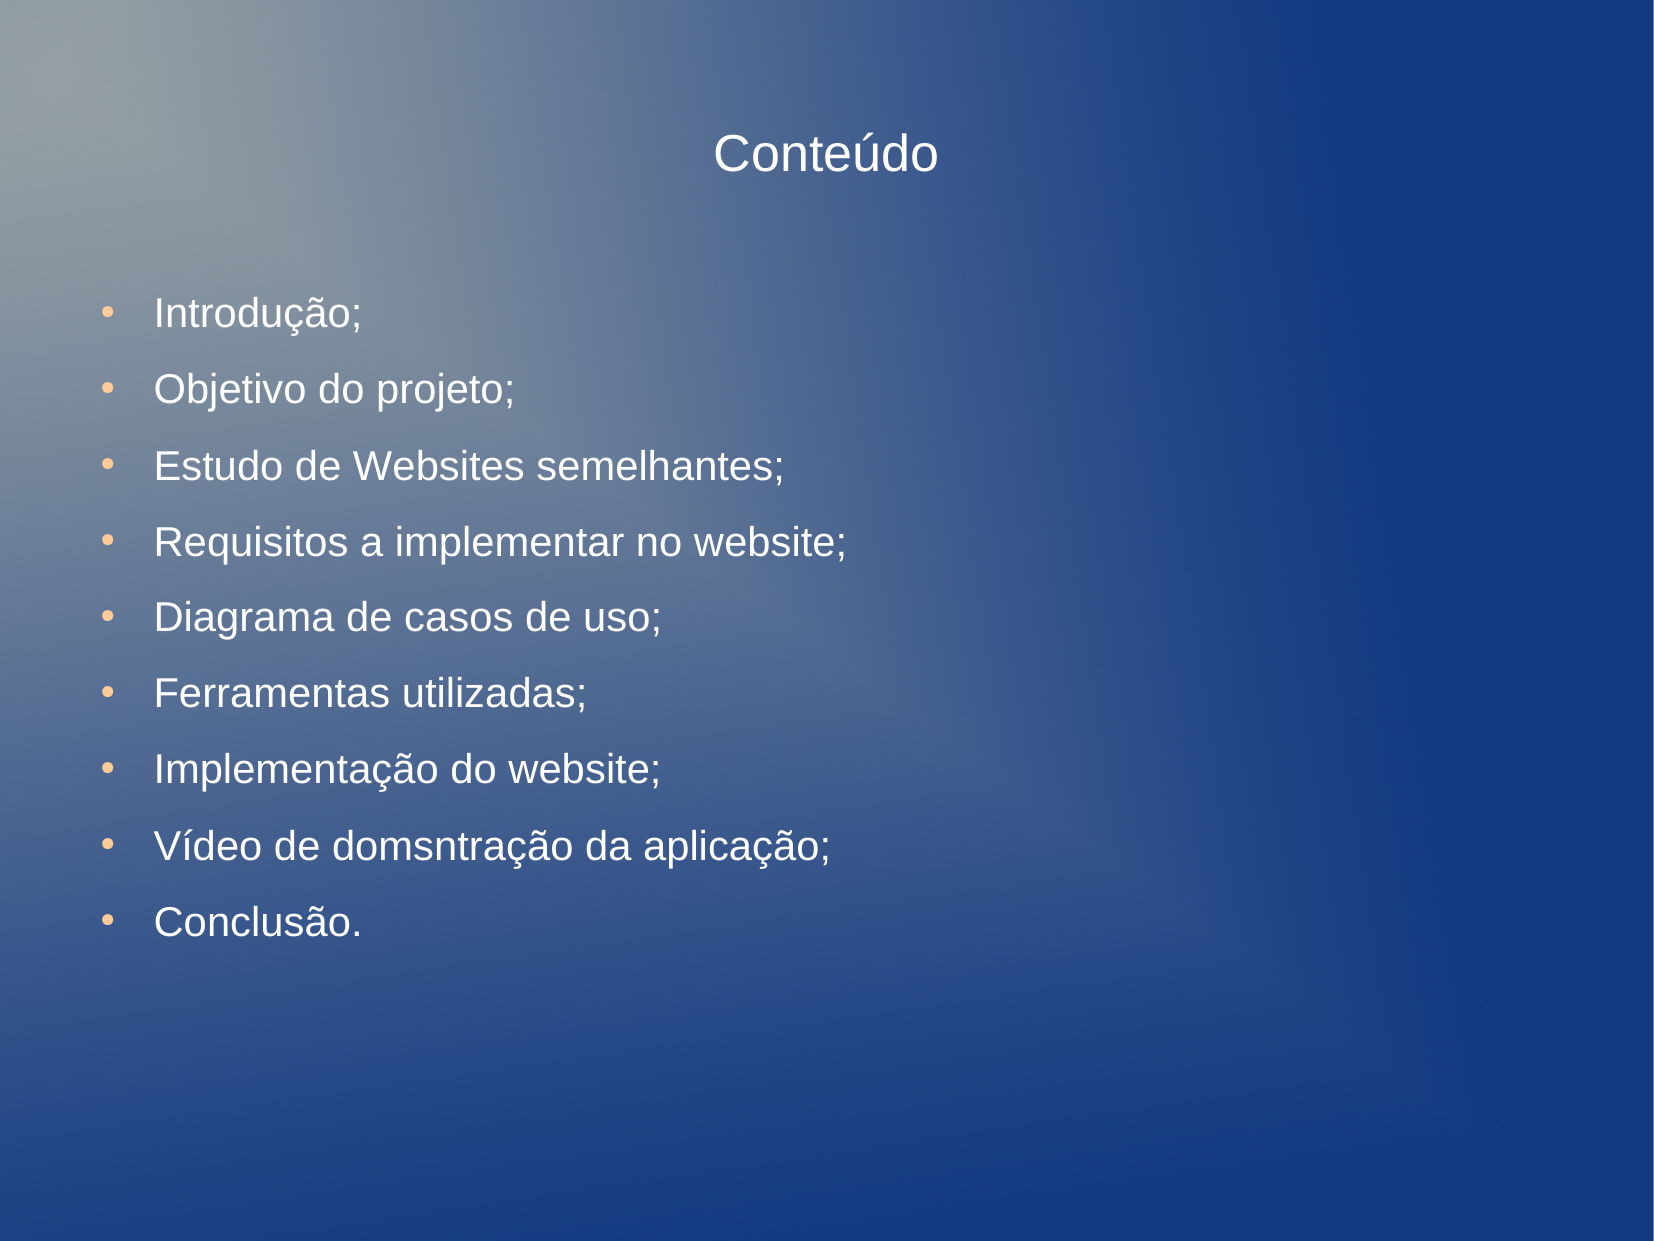

# Conteúdo
Introdução;
Objetivo do projeto;
Estudo de Websites semelhantes;
Requisitos a implementar no website;
Diagrama de casos de uso;
Ferramentas utilizadas;
Implementação do website;
Vídeo de domsntração da aplicação;
Conclusão.